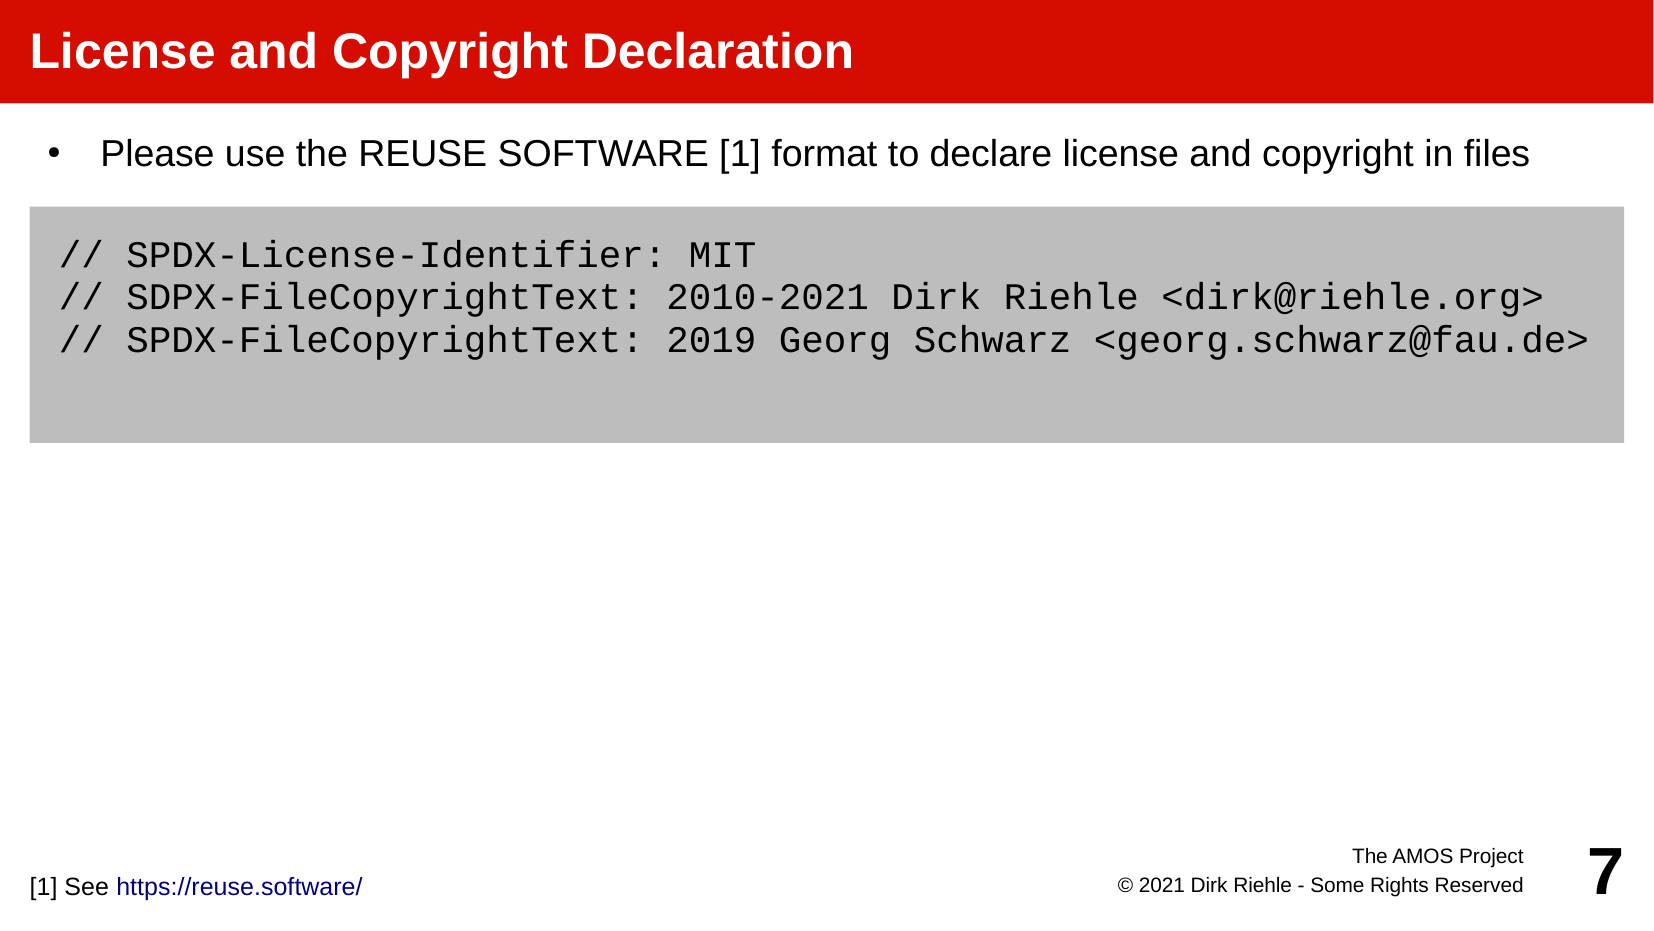

# License and Copyright Declaration
Please use the REUSE SOFTWARE [1] format to declare license and copyright in files
// SPDX-License-Identifier: MIT
// SDPX-FileCopyrightText: 2010-2021 Dirk Riehle <dirk@riehle.org>
// SPDX-FileCopyrightText: 2019 Georg Schwarz <georg.schwarz@fau.de>
[1] See https://reuse.software/
The AMOS Project
7
© 2021 Dirk Riehle - Some Rights Reserved